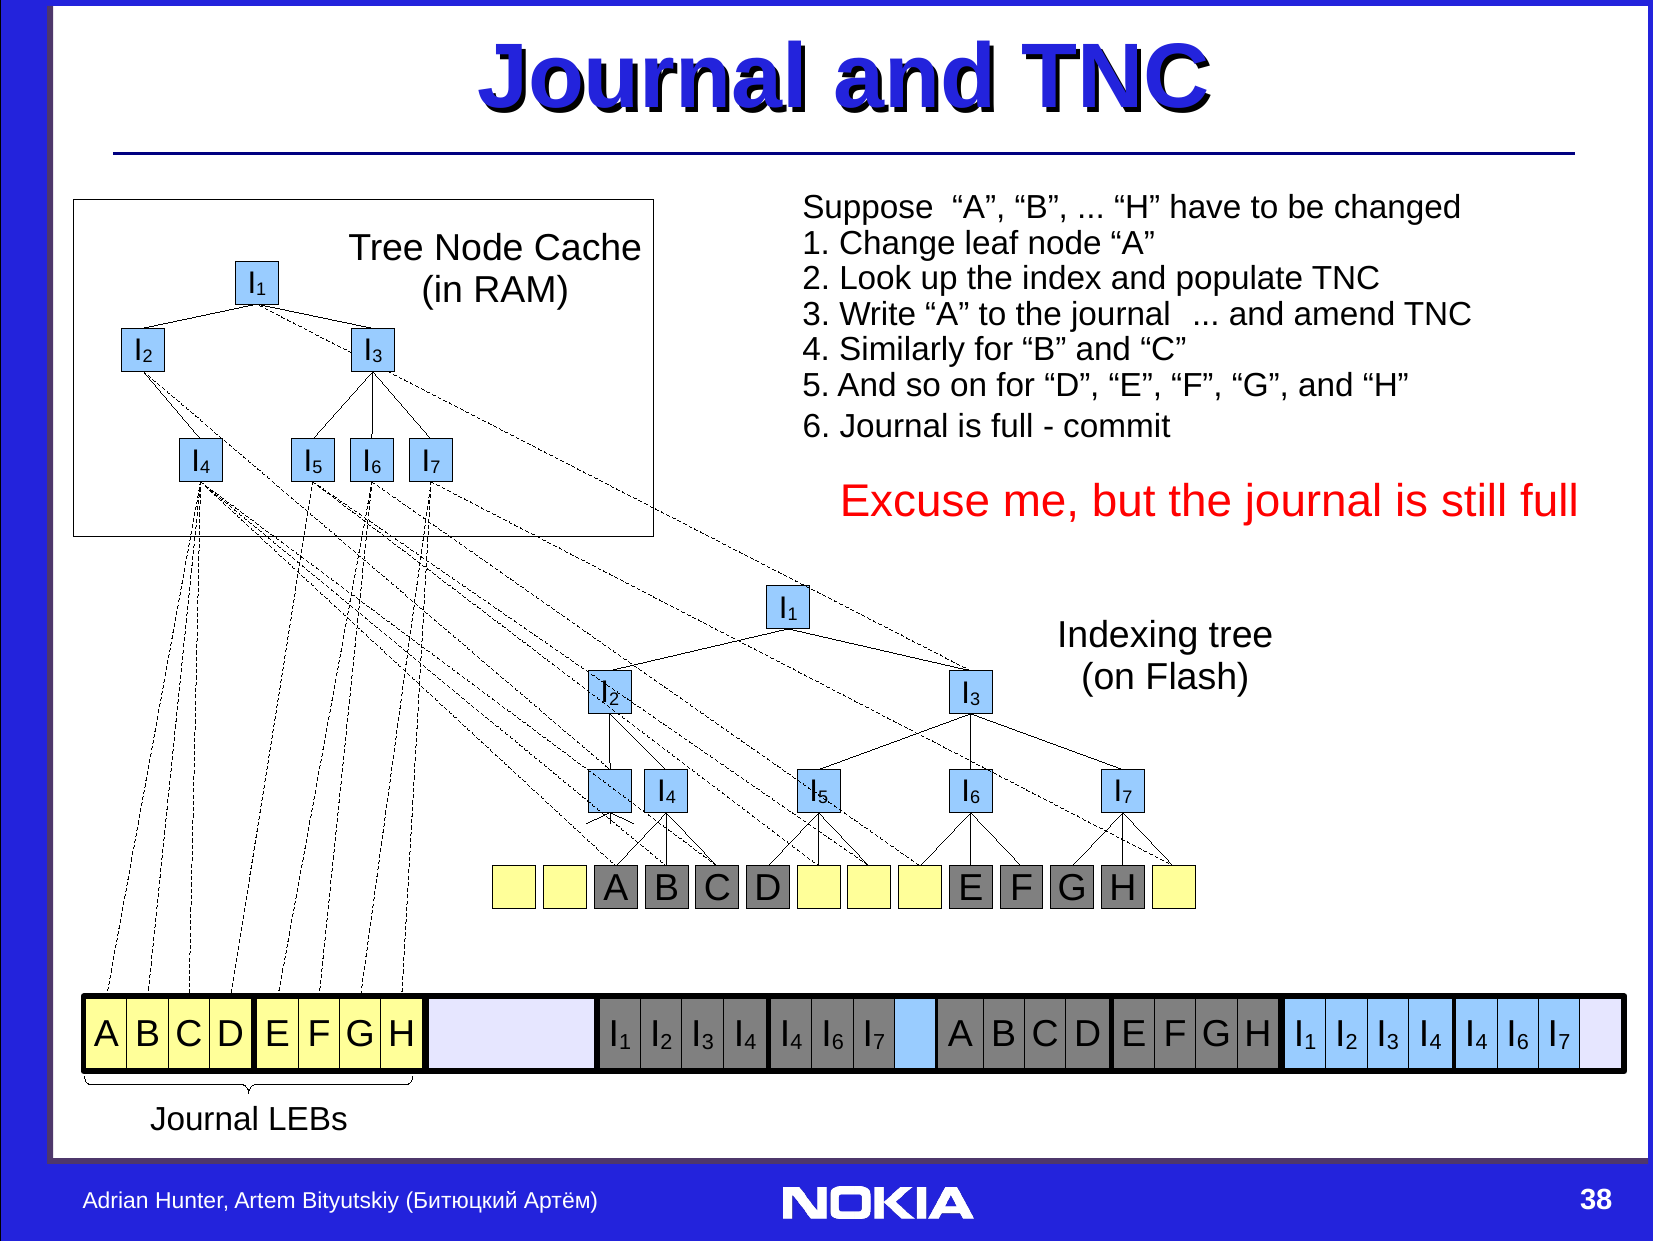

# Journal and TNC
Suppose “A”, “B”, ... “H” have to be changed
1. Change leaf node “A”
Tree Node Cache
(in RAM)
2. Look up the index and populate TNC
I1
3. Write “A” to the journal
... and amend TNC
4. Similarly for “B” and “C”
I2
I3
5. And so on for “D”, “E”, “F”, “G”, and “H”
6. Journal is full - commit
I4
I5
I6
I7
Excuse me, but the journal is still full
I1
Indexing tree
(on Flash)
I2
I3
I4
I5
I6
I7
A
A
B
B
C
C
D
D
E
E
F
F
G
G
H
H
A
B
C
D
E
F
G
H
I1
I1
I2
I2
I3
I3
I4
I4
I4
I4
I6
I6
I7
I7
A
A
B
B
C
C
D
D
E
E
F
F
G
H
I1
I2
I3
I4
I4
I6
I7
Journal LEBs
38